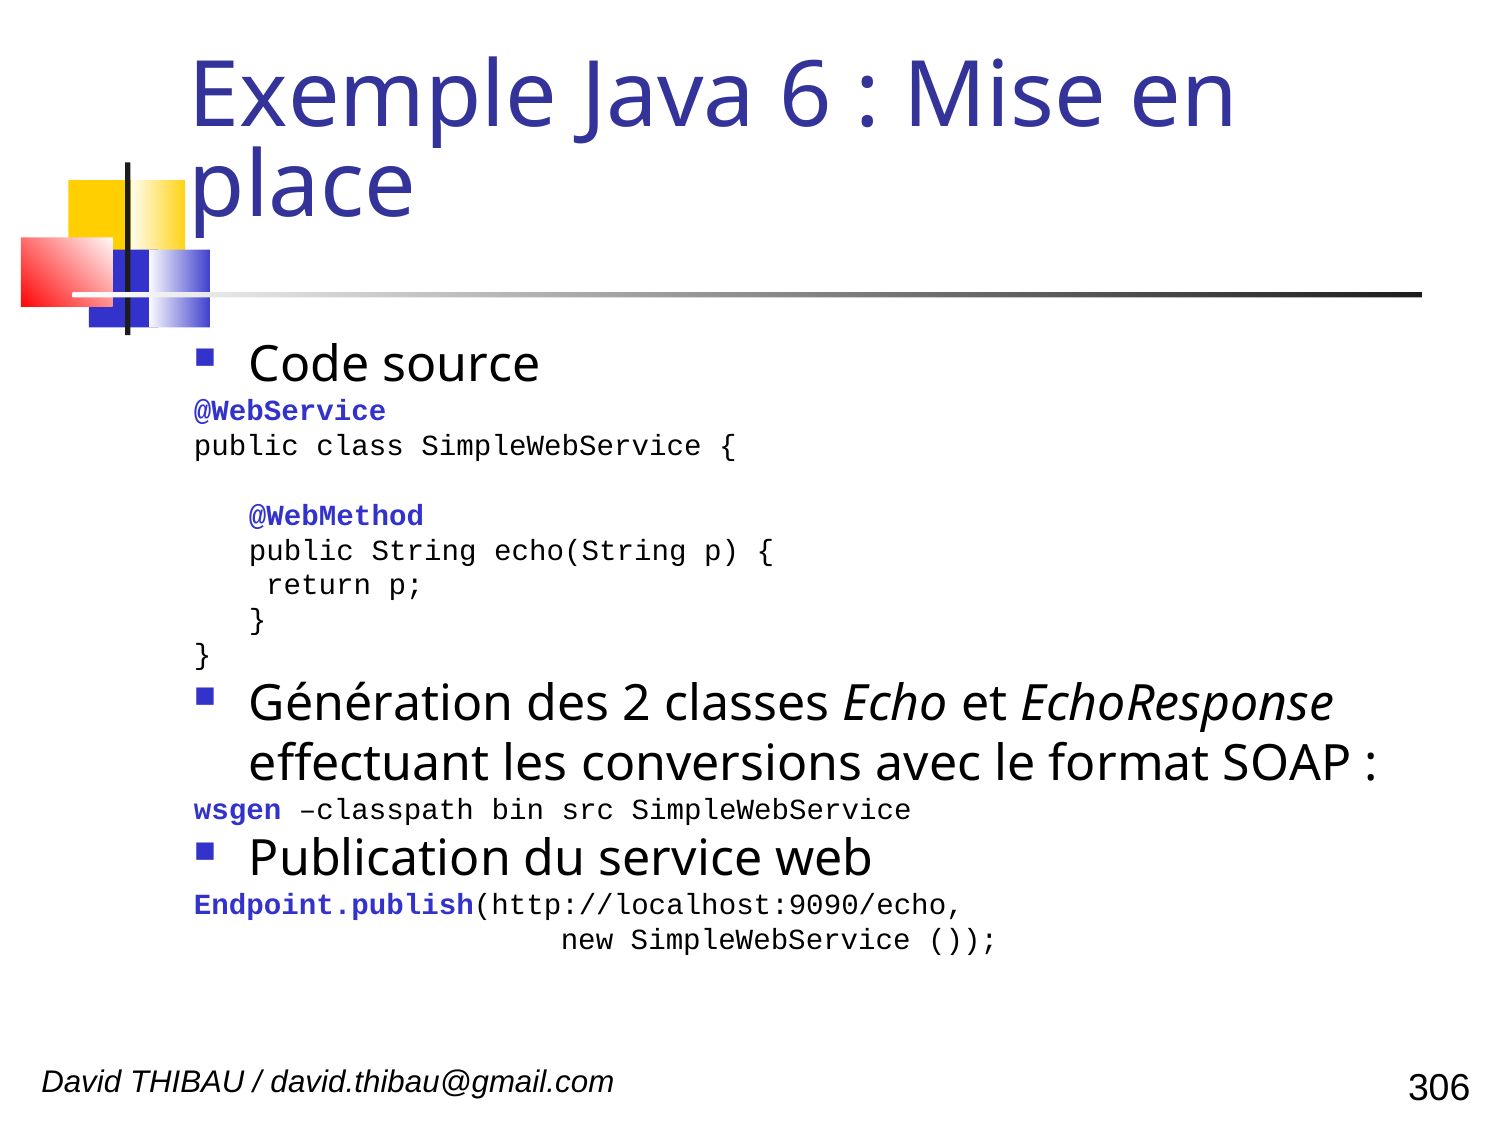

# Exemple Java 6 : Mise en place
Code source
@WebService
public class SimpleWebService {
	@WebMethod
	public String echo(String p) {
		return p;
	}
}
Génération des 2 classes Echo et EchoResponse effectuant les conversions avec le format SOAP :
wsgen –classpath bin src SimpleWebService
Publication du service web
Endpoint.publish(http://localhost:9090/echo,
					new SimpleWebService ());